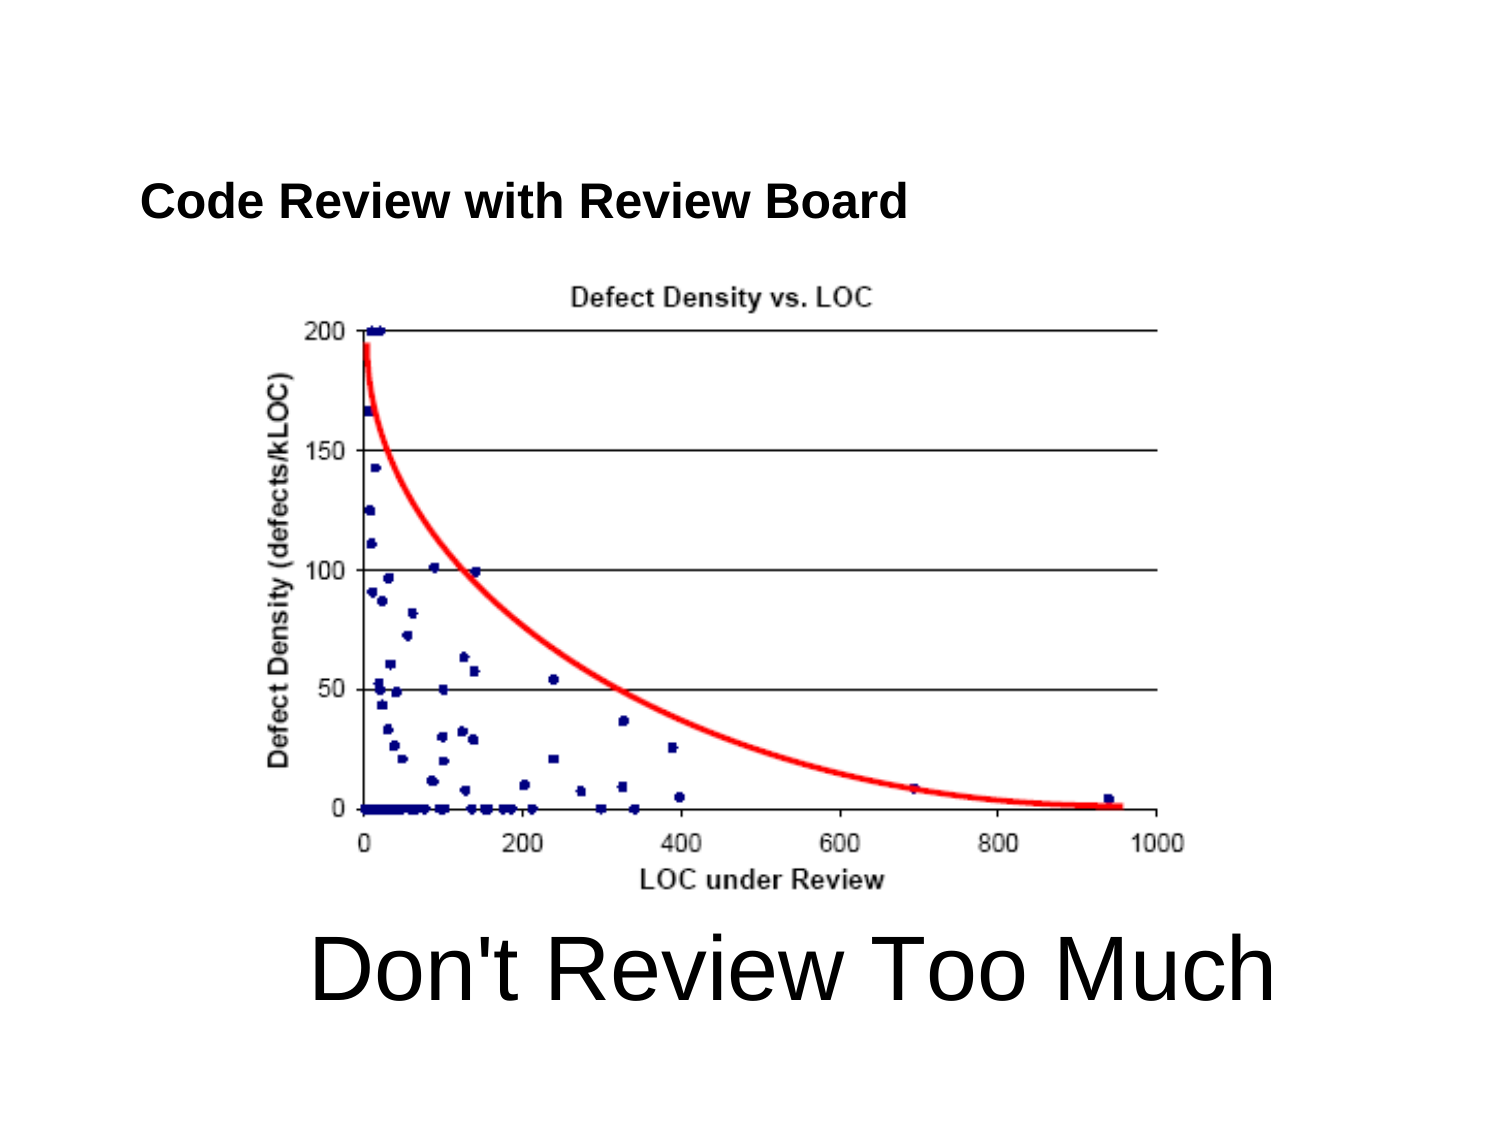

Code Review with Review Board
# Don't Review Too Much